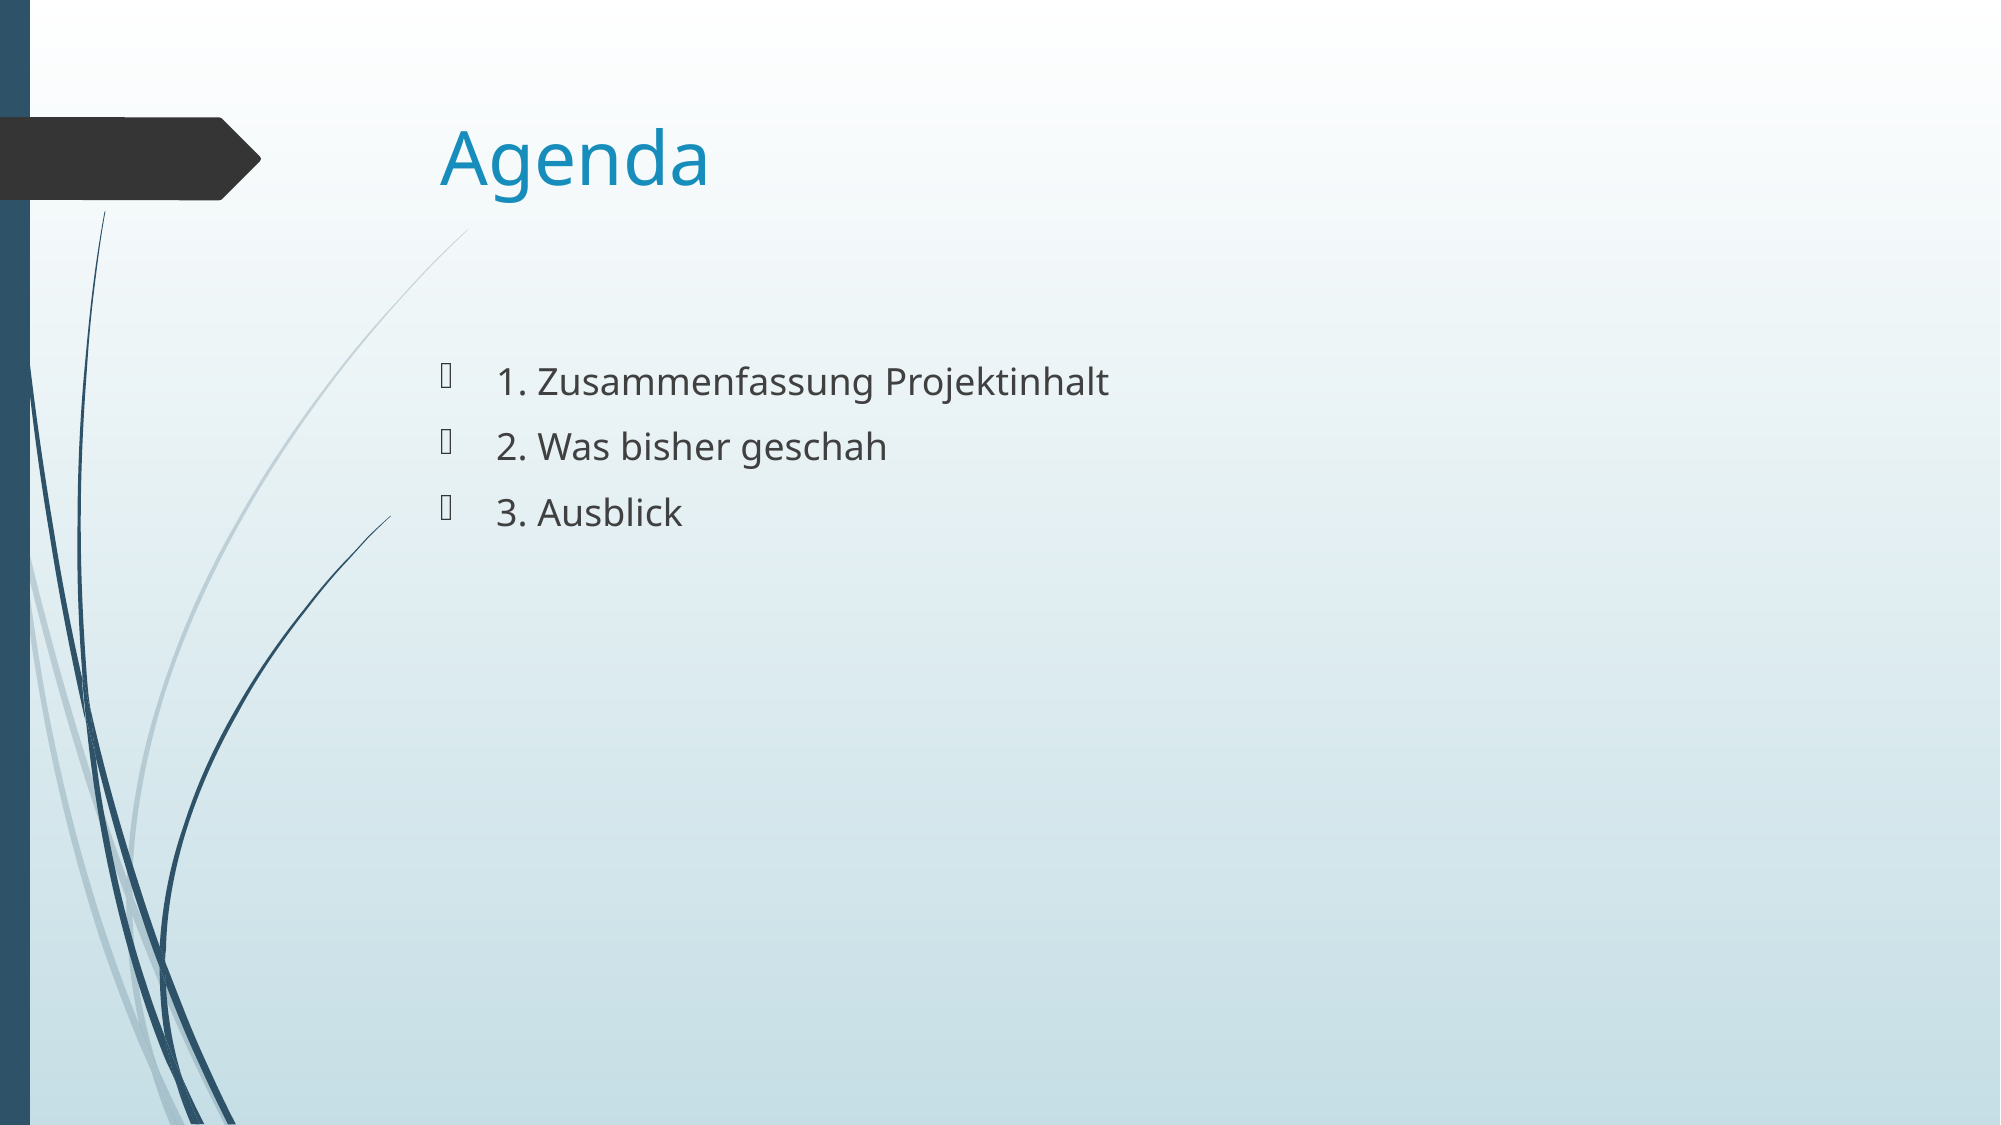

# Agenda
1. Zusammenfassung Projektinhalt
2. Was bisher geschah
3. Ausblick